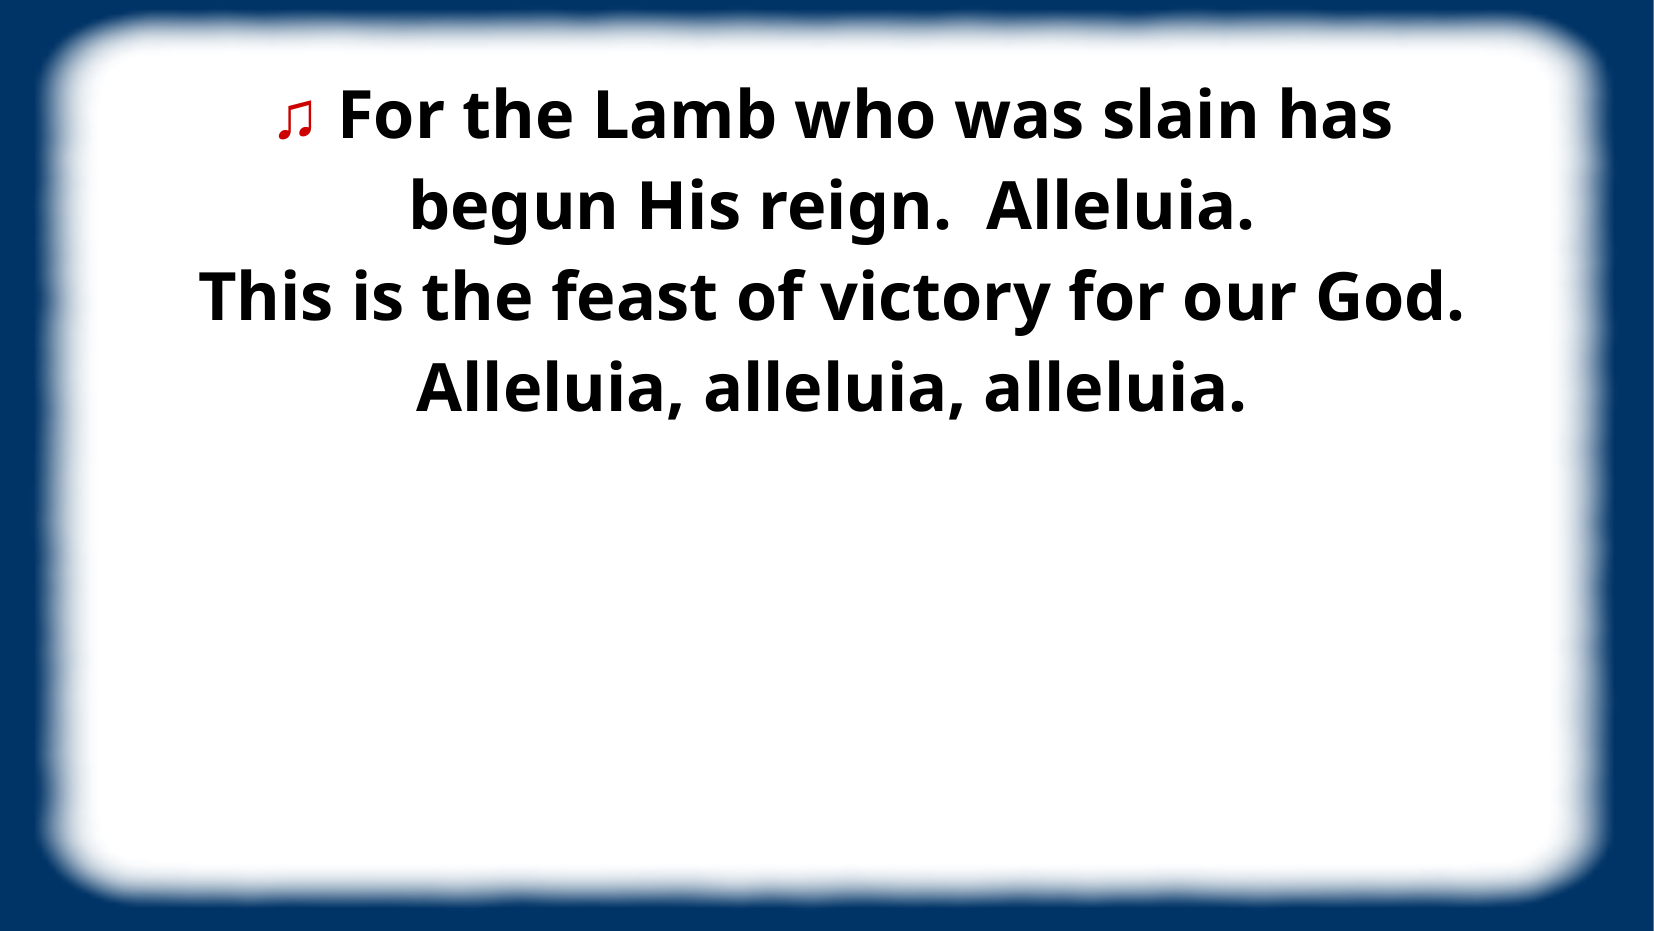

♫ For the Lamb who was slain has
begun His reign. Alleluia.
This is the feast of victory for our God.
Alleluia, alleluia, alleluia.